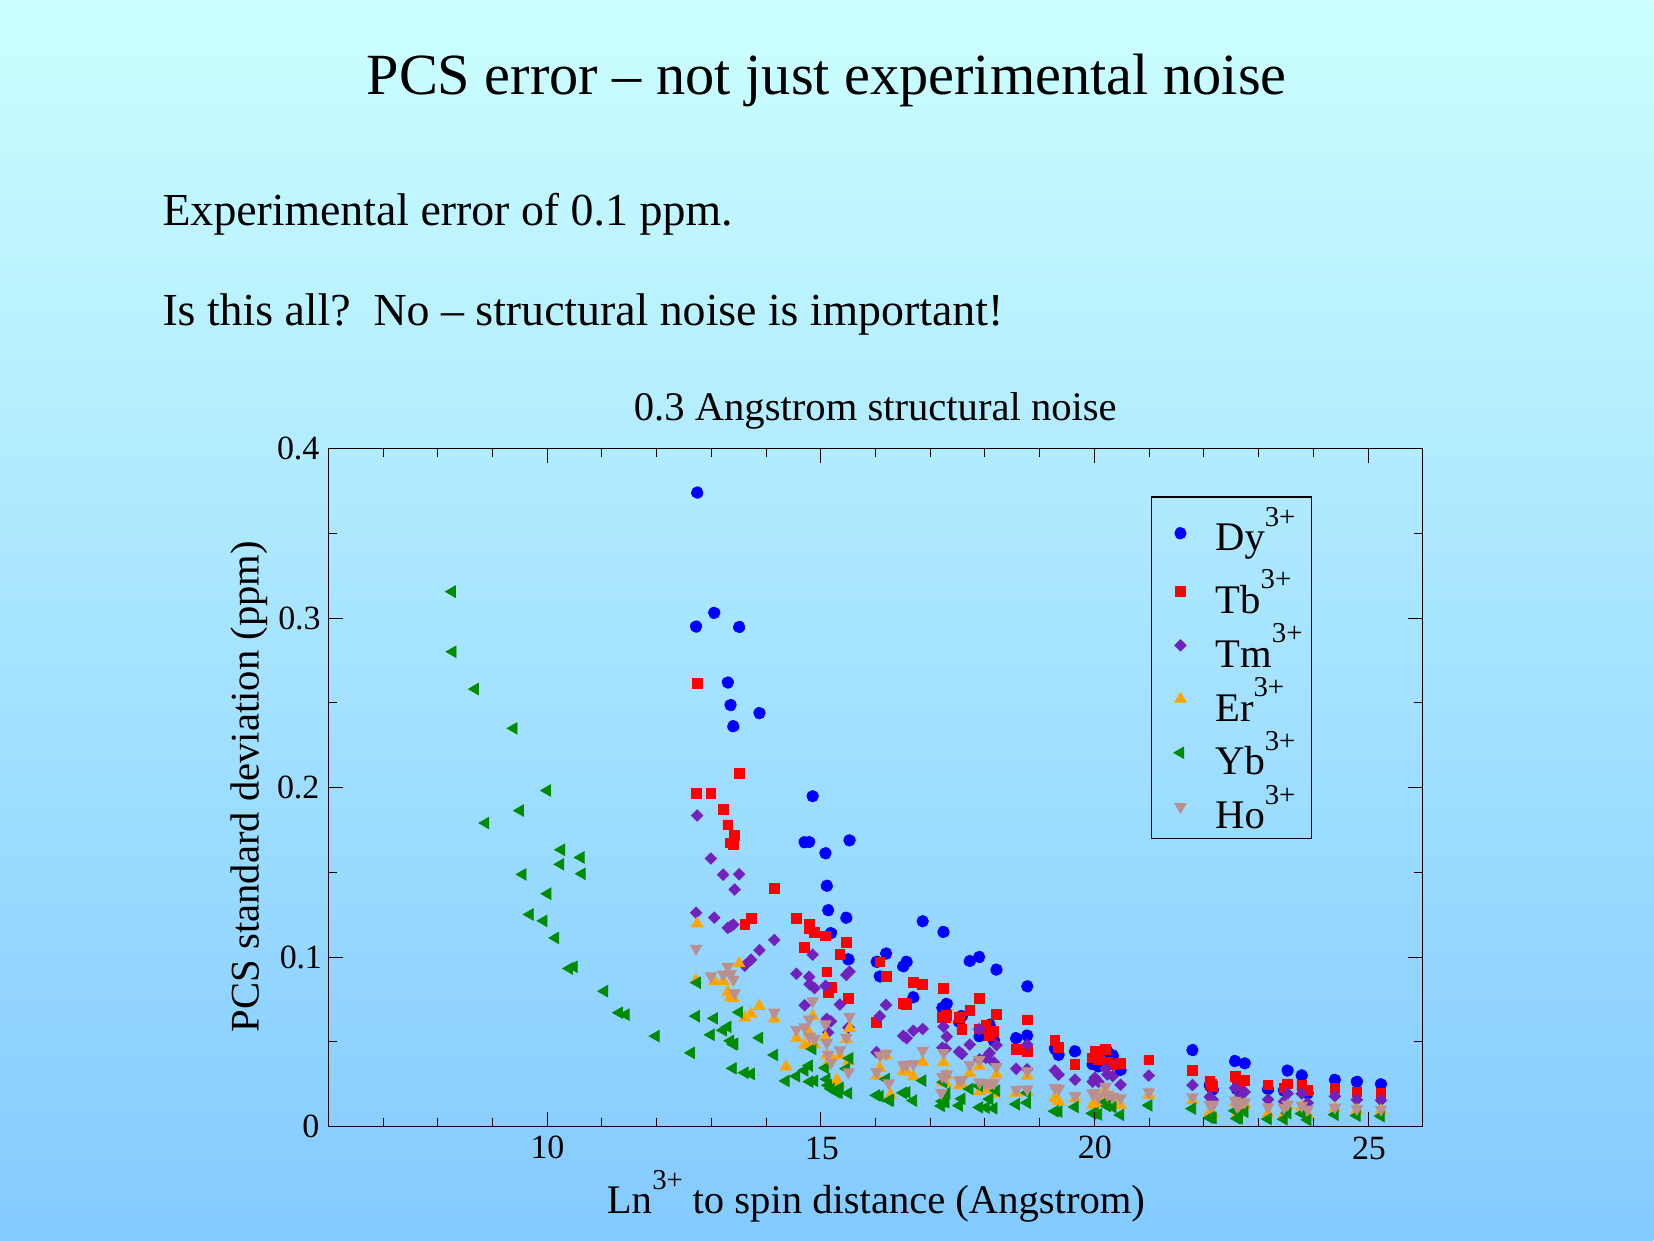

PCS error – not just experimental noise
Experimental error of 0.1 ppm.
Is this all? No – structural noise is important!